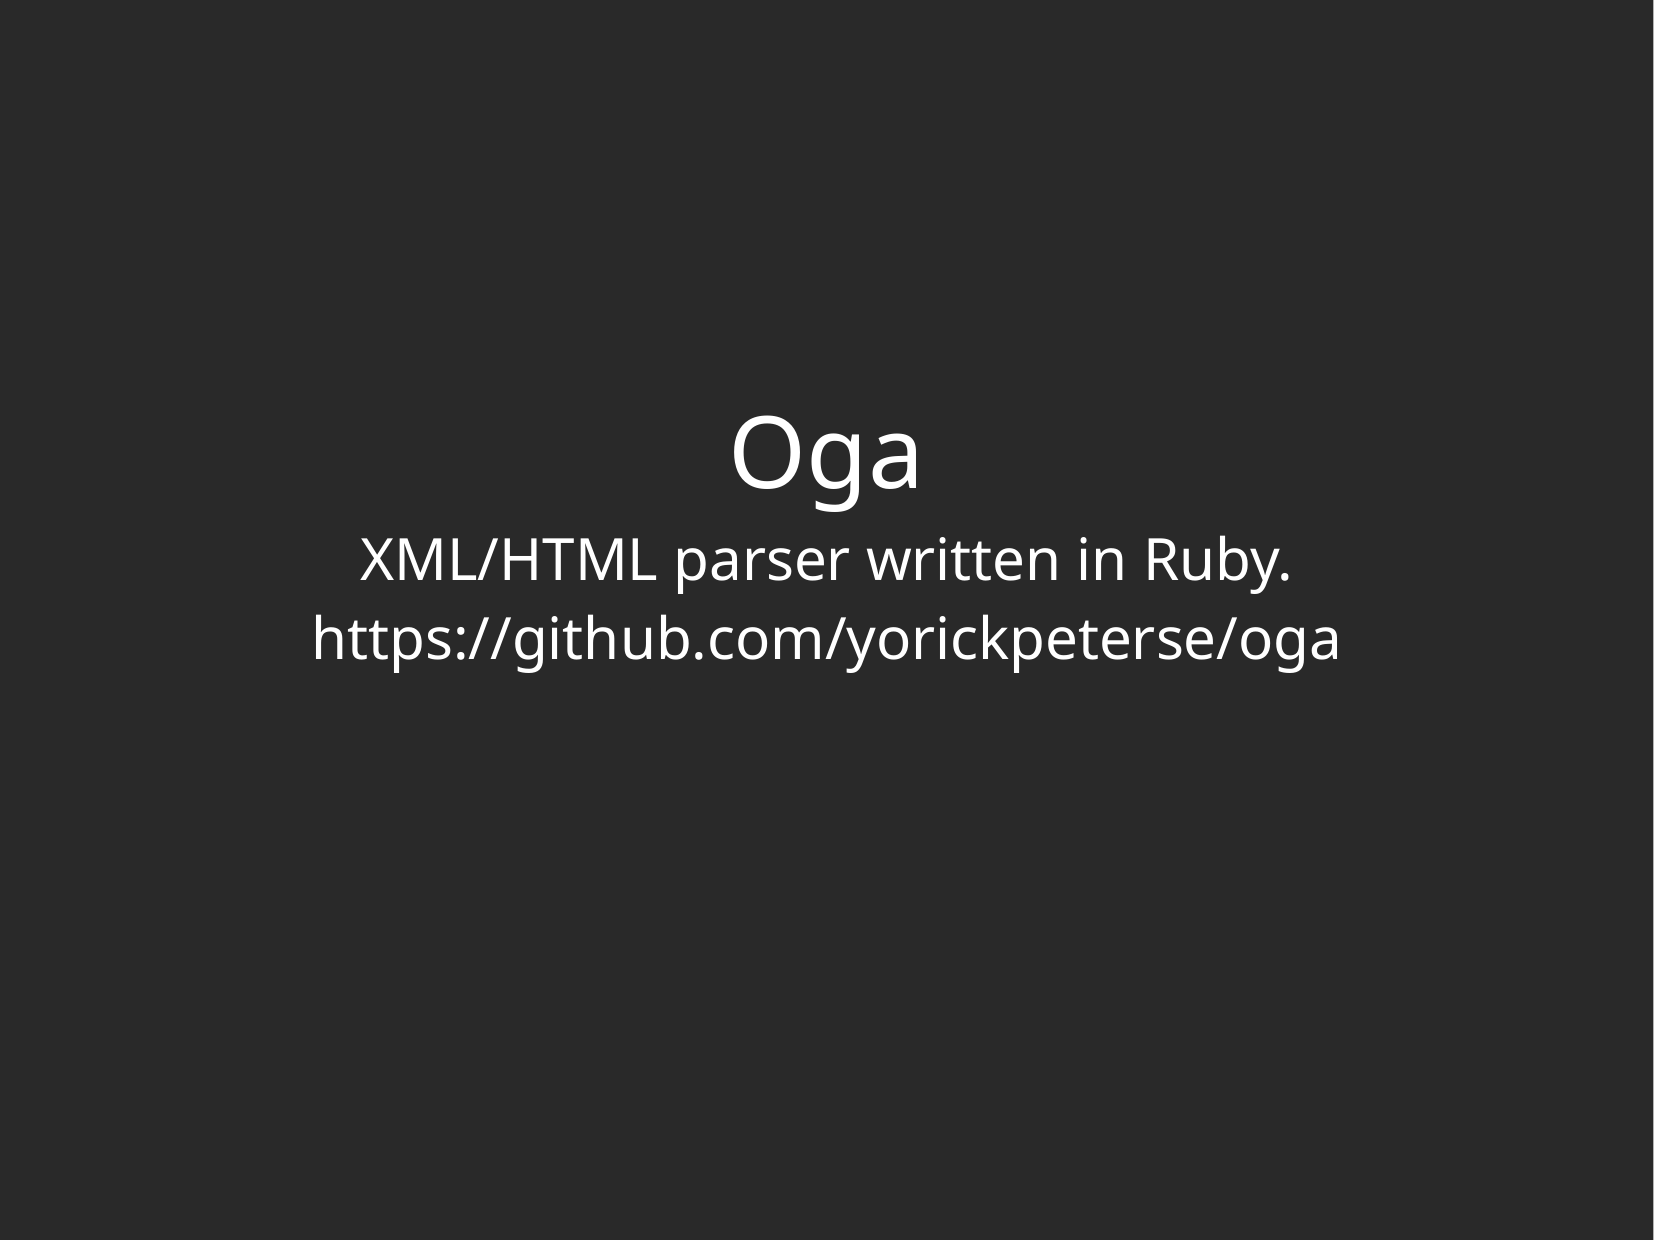

# Oga
XML/HTML parser written in Ruby.
https://github.com/yorickpeterse/oga